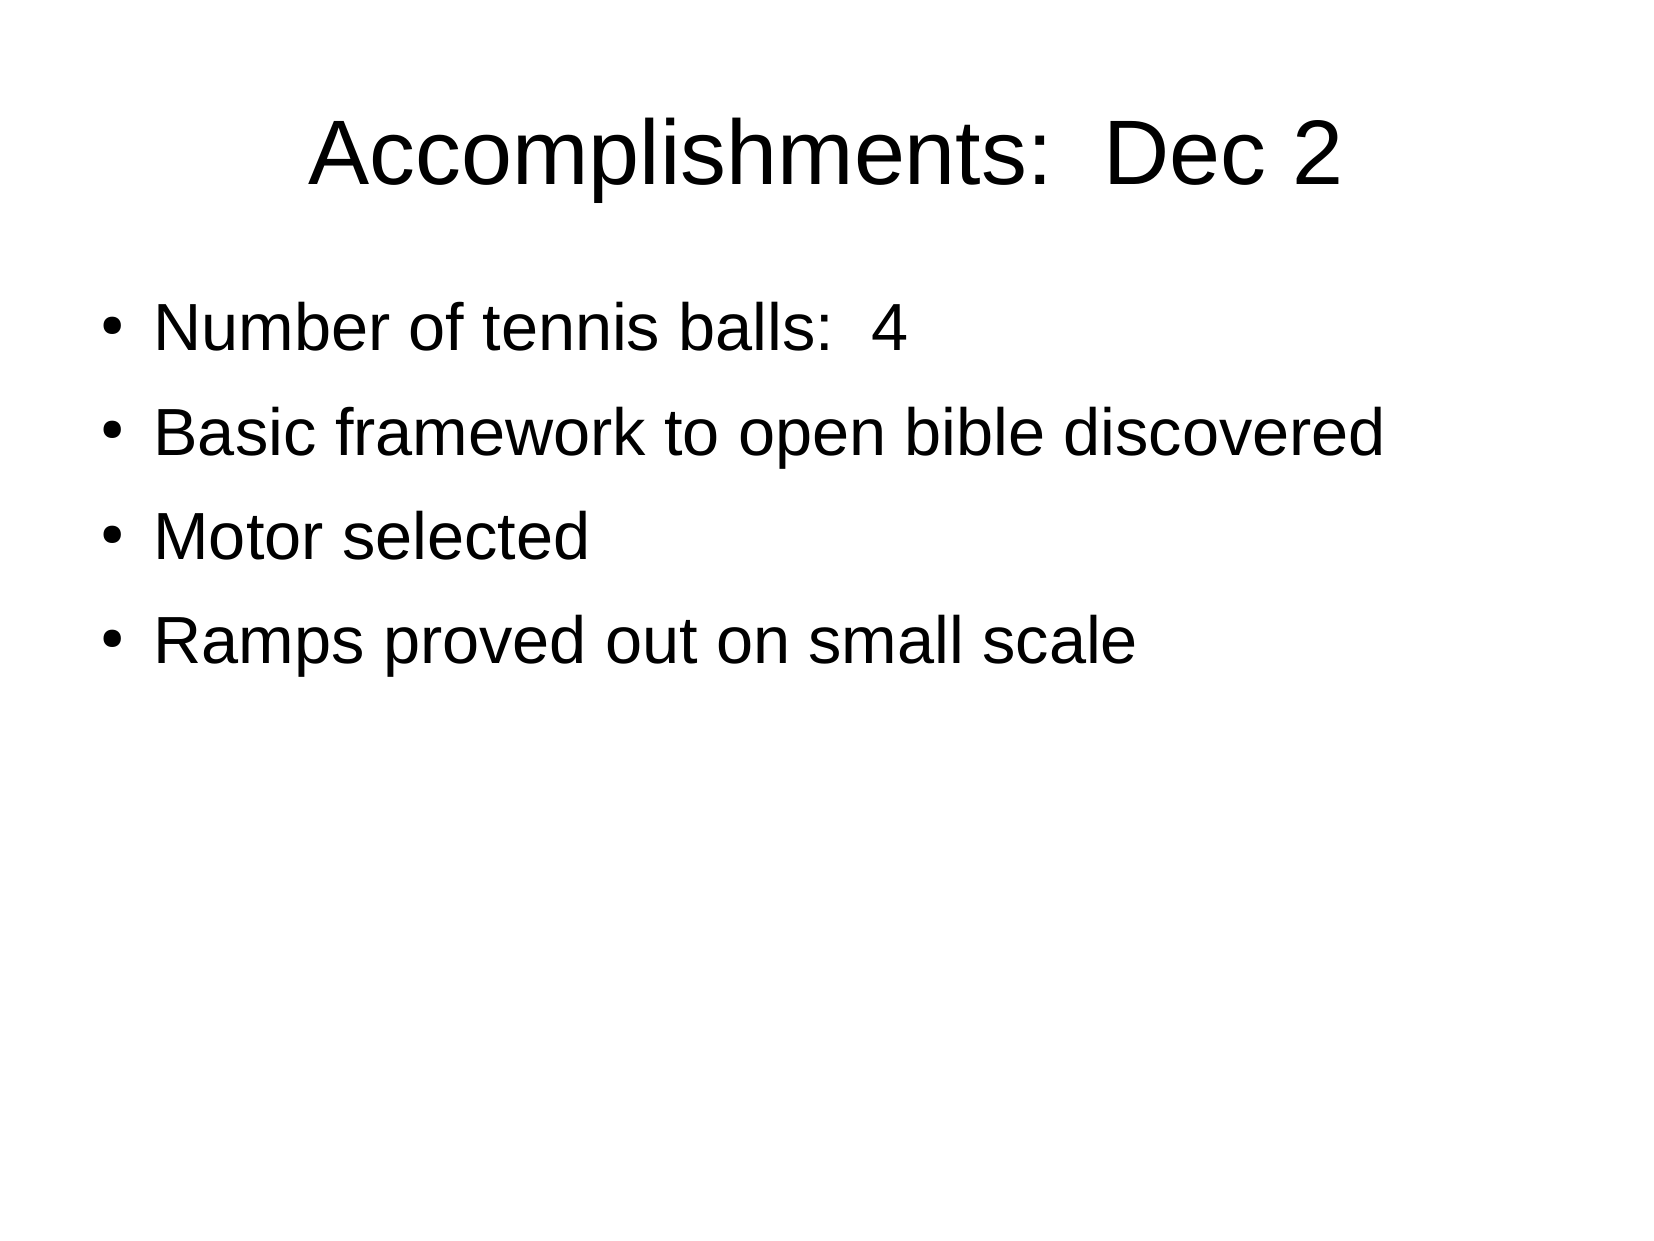

# Accomplishments: Dec 2
Number of tennis balls: 4
Basic framework to open bible discovered
Motor selected
Ramps proved out on small scale